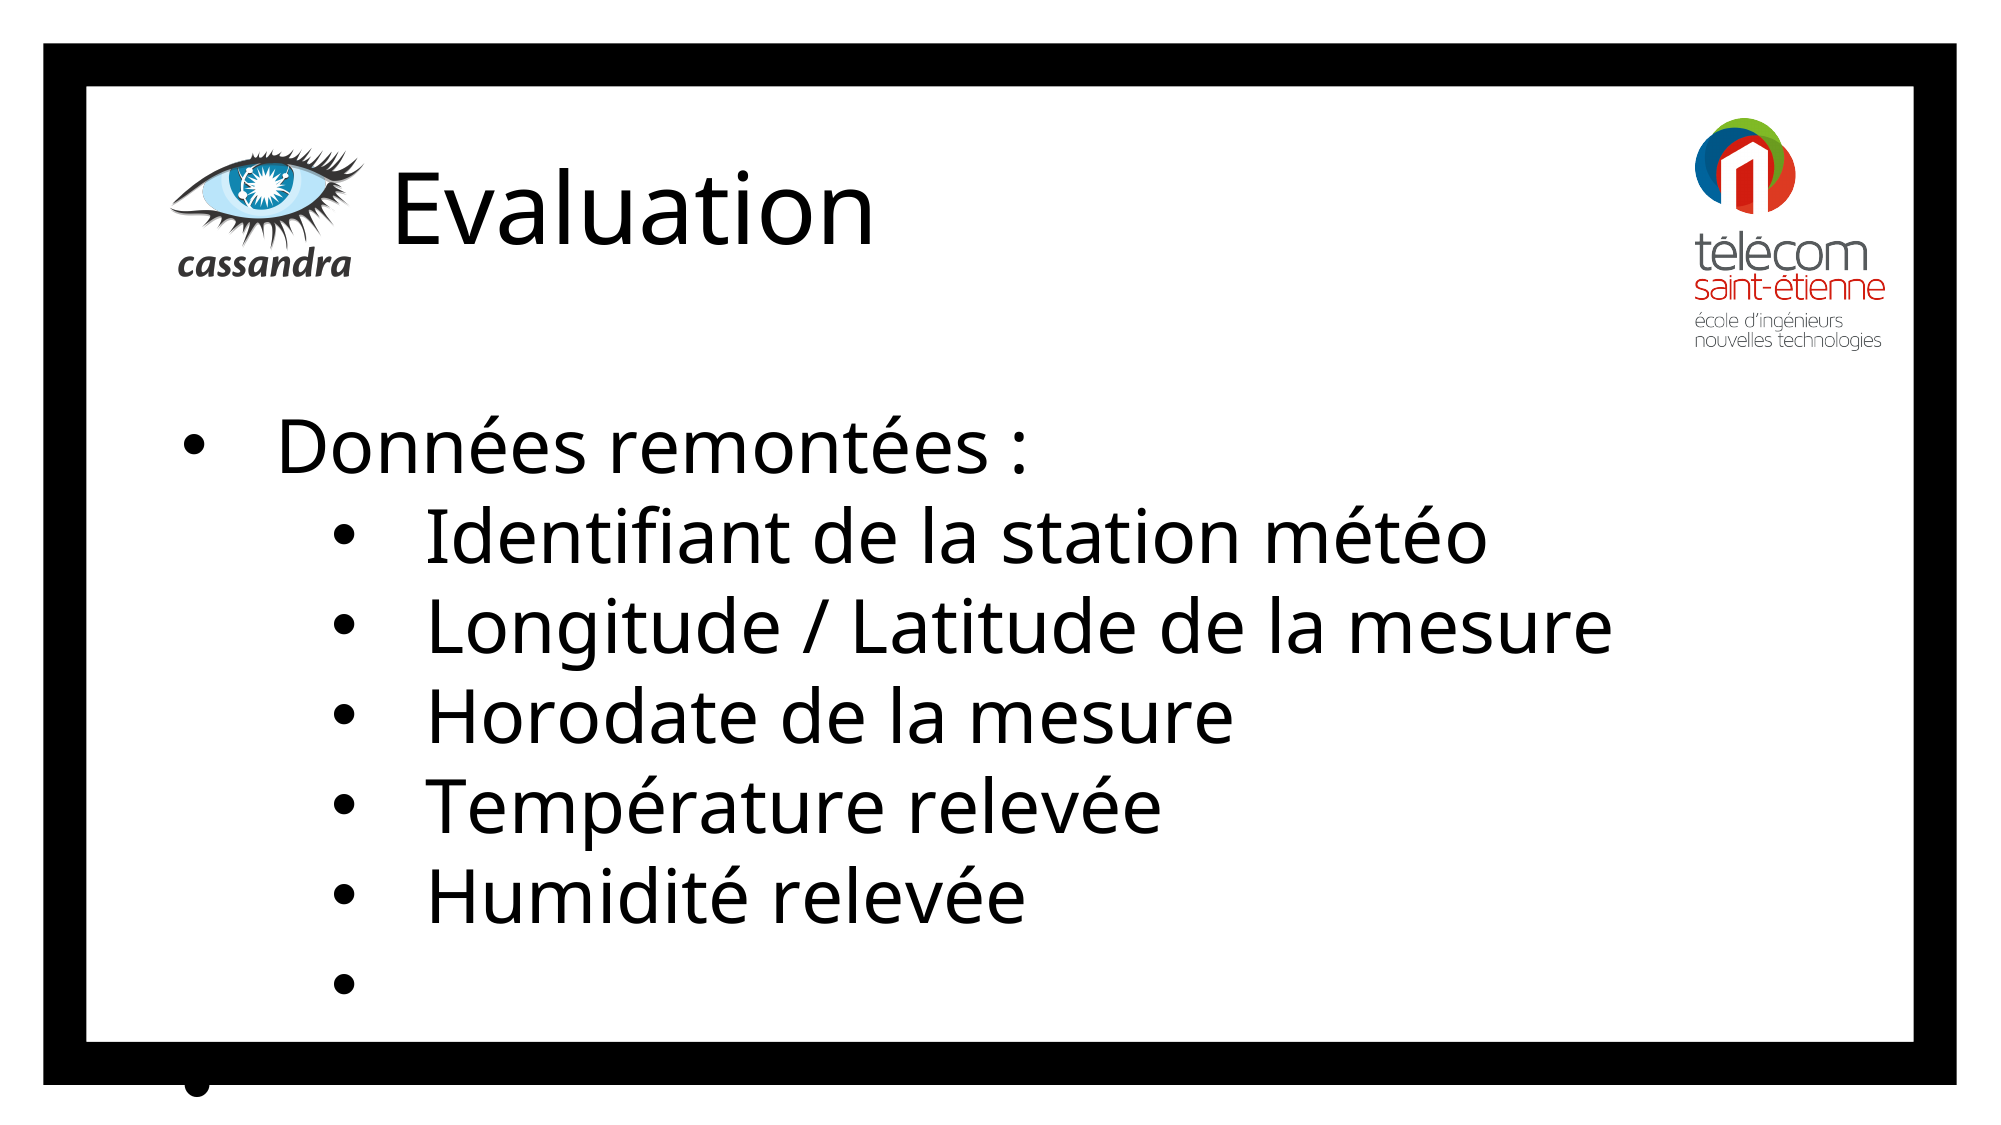

# Evaluation
Données remontées :
Identifiant de la station météo
Longitude / Latitude de la mesure
Horodate de la mesure
Température relevée
Humidité relevée